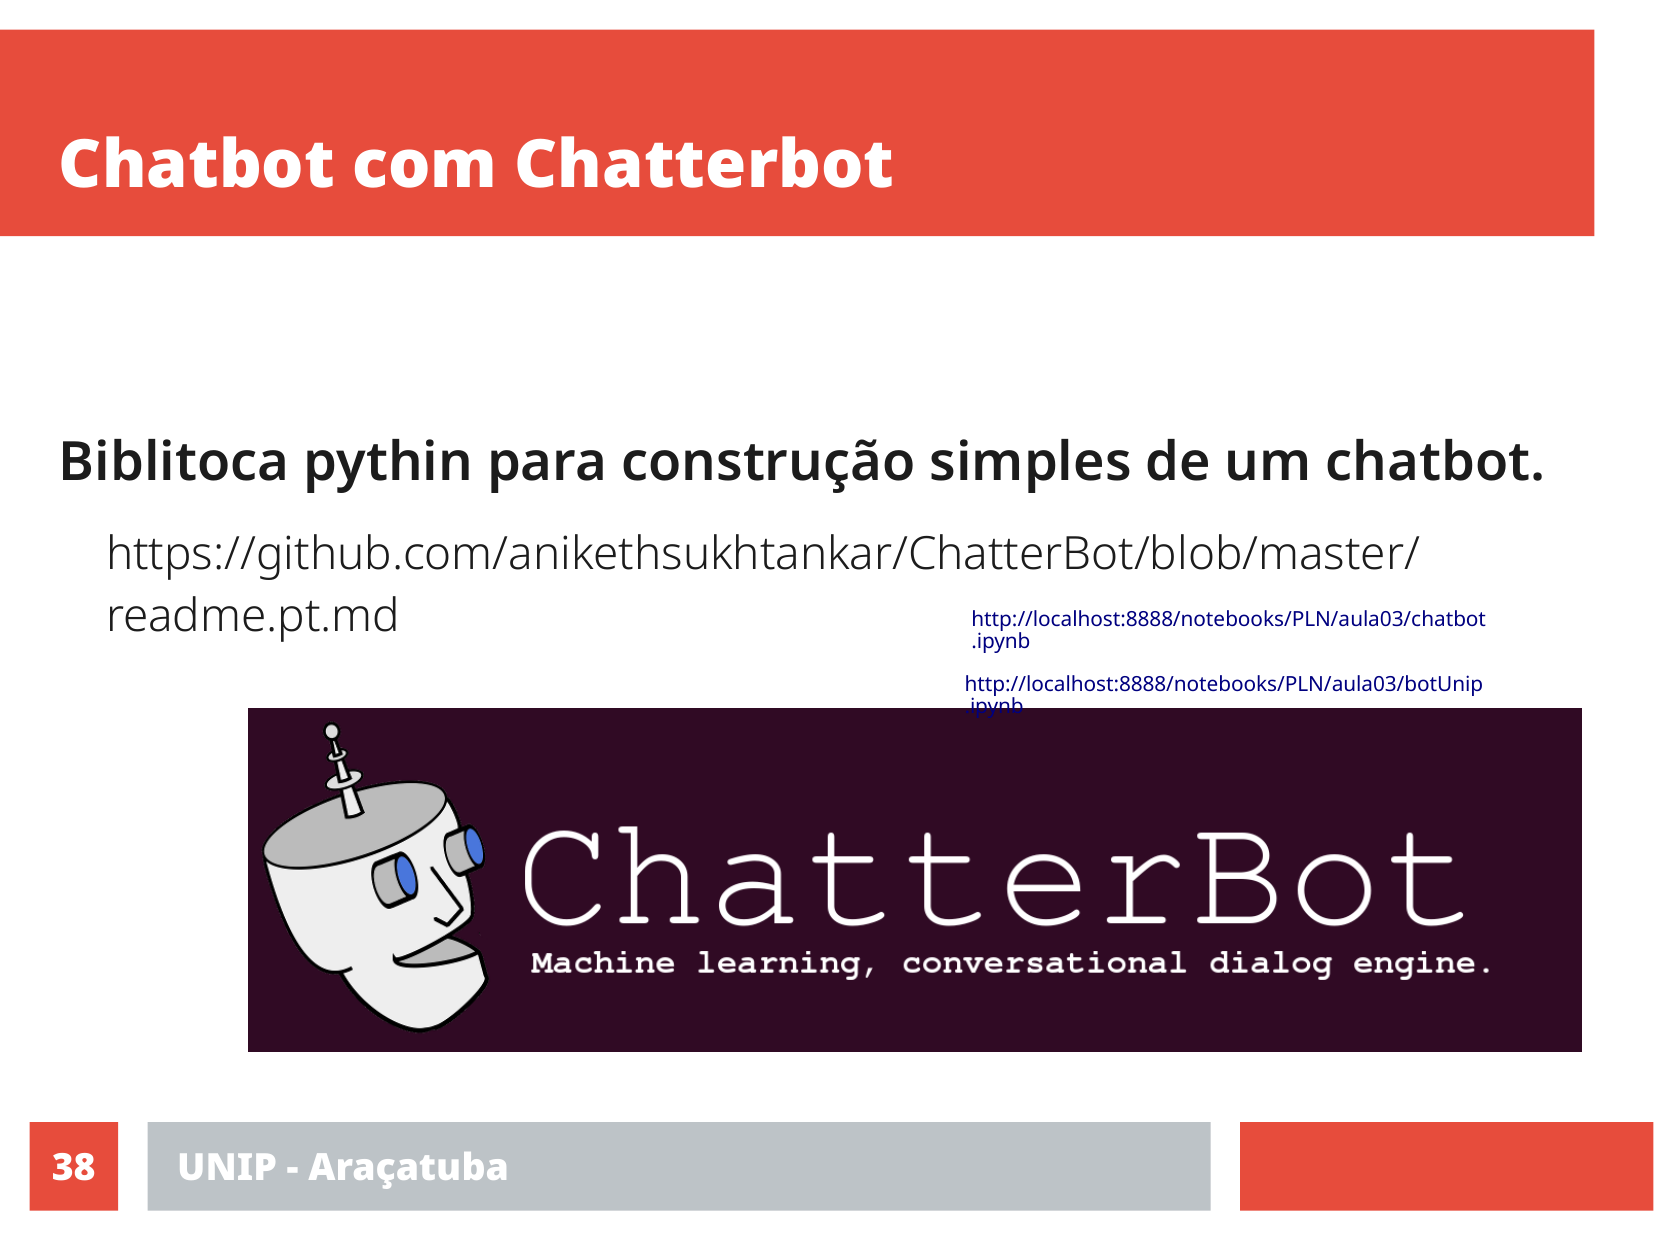

# Chatbot com Chatterbot
Biblitoca pythin para construção simples de um chatbot.
https://github.com/anikethsukhtankar/ChatterBot/blob/master/readme.pt.md
http://localhost:8888/notebooks/PLN/aula03/chatbot.ipynb
http://localhost:8888/notebooks/PLN/aula03/botUnip.ipynb
38
UNIP - Araçatuba